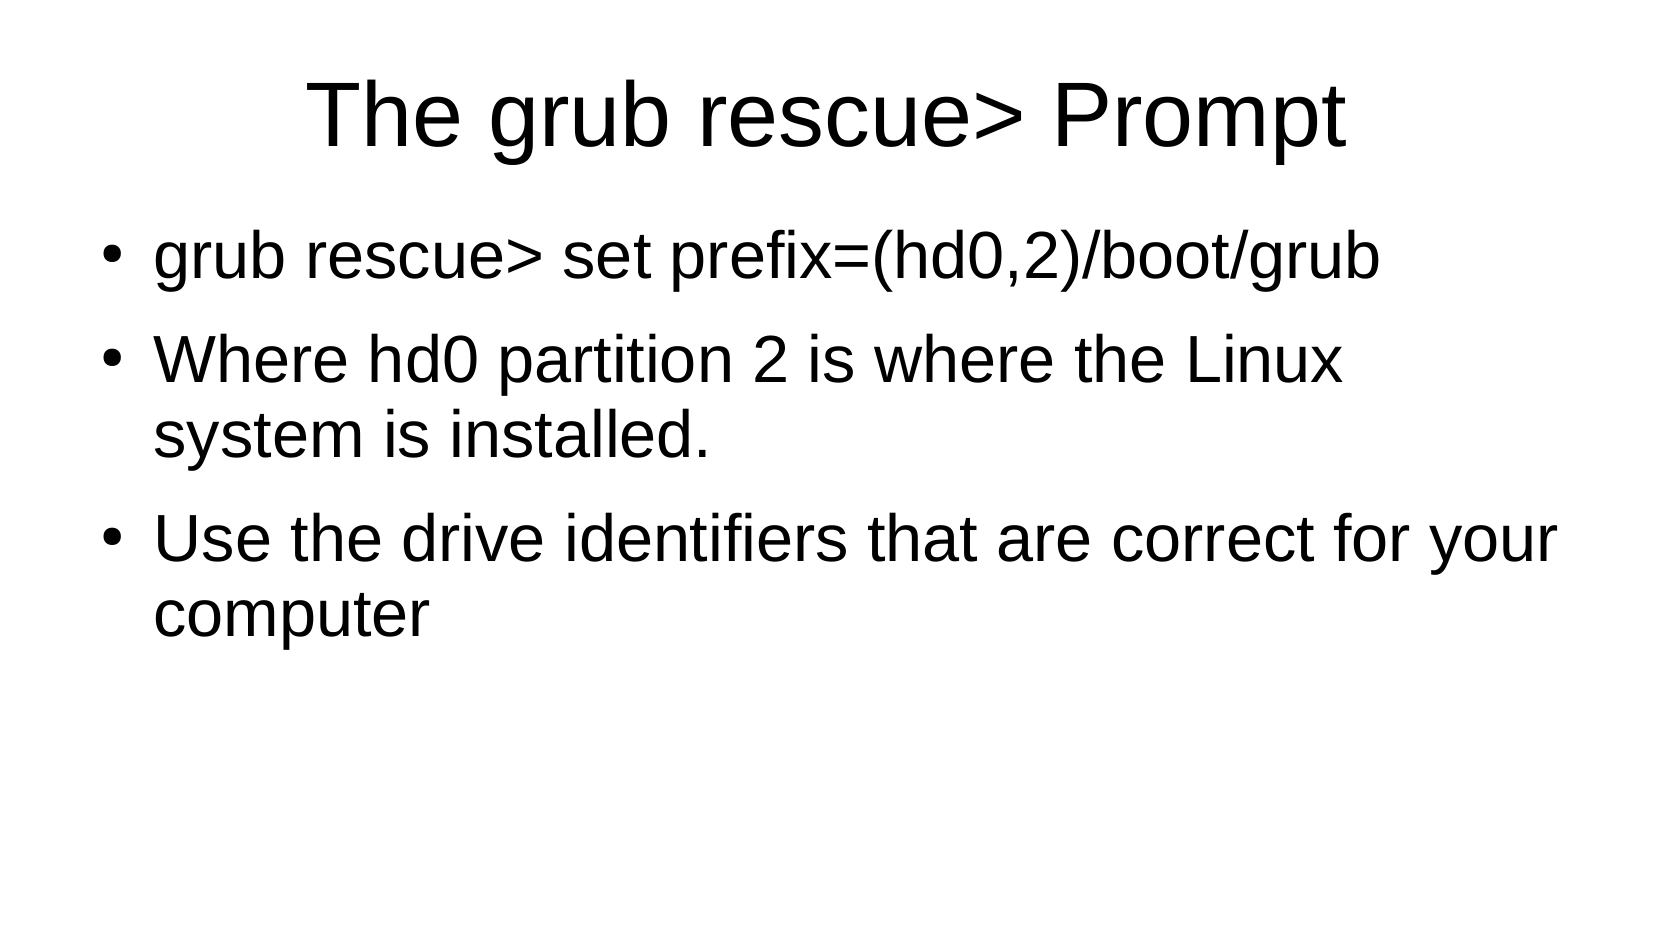

# The grub rescue> Prompt
grub rescue> set prefix=(hd0,2)/boot/grub
Where hd0 partition 2 is where the Linux system is installed.
Use the drive identifiers that are correct for your computer